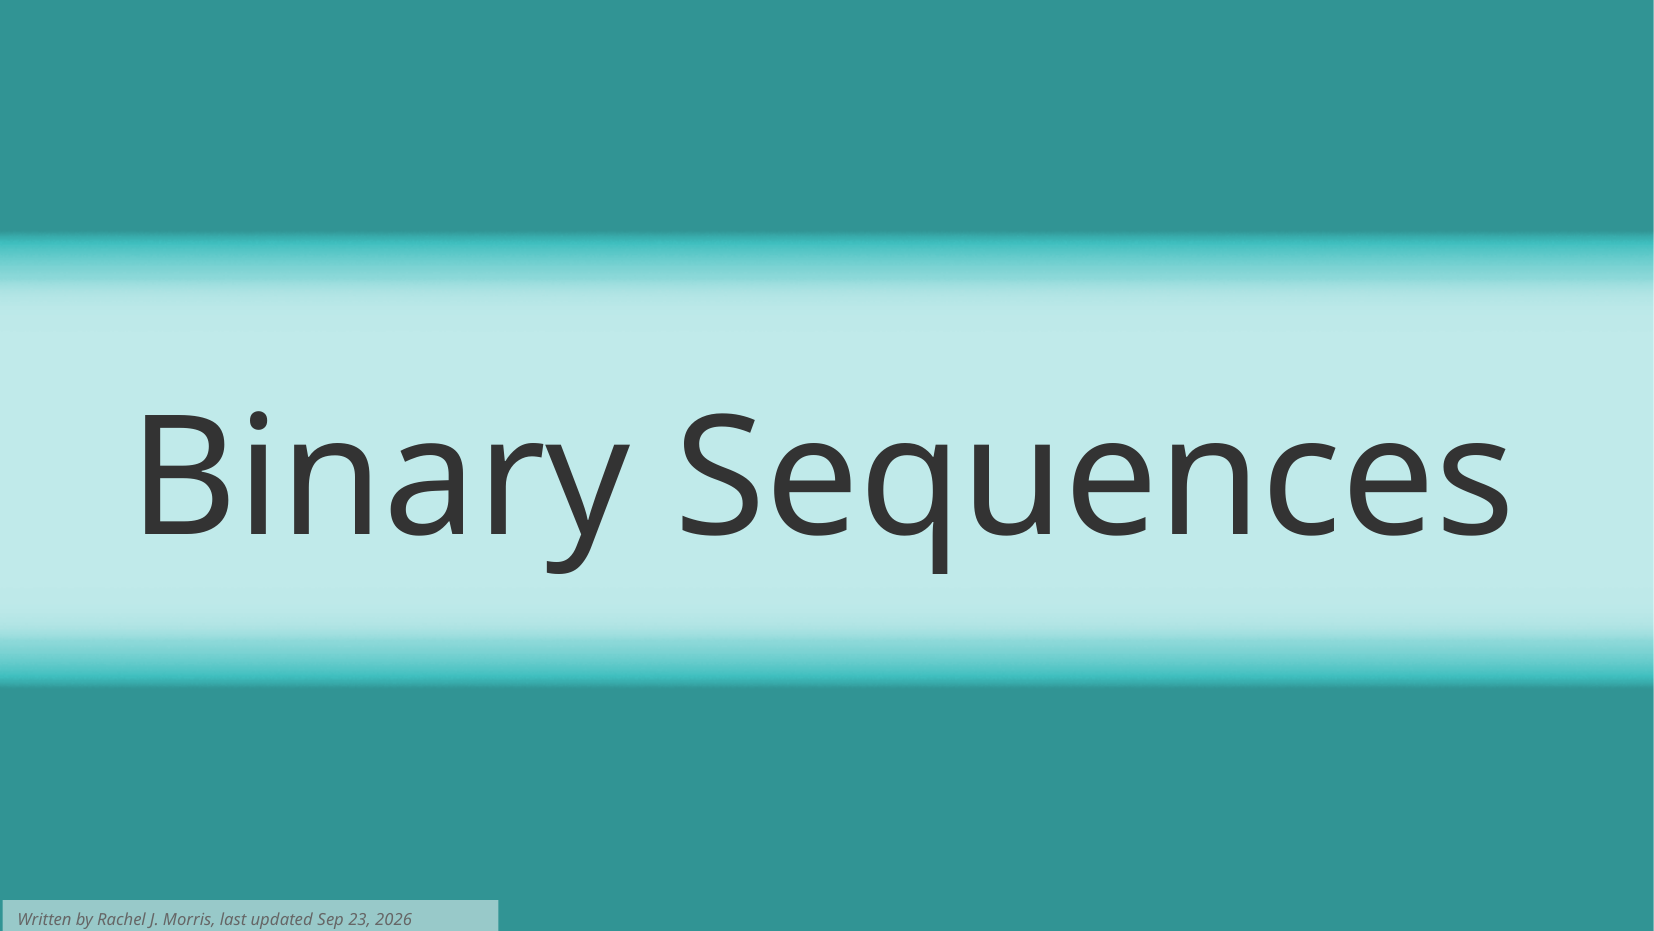

# Binary Sequences
Written by Rachel J. Morris, last updated